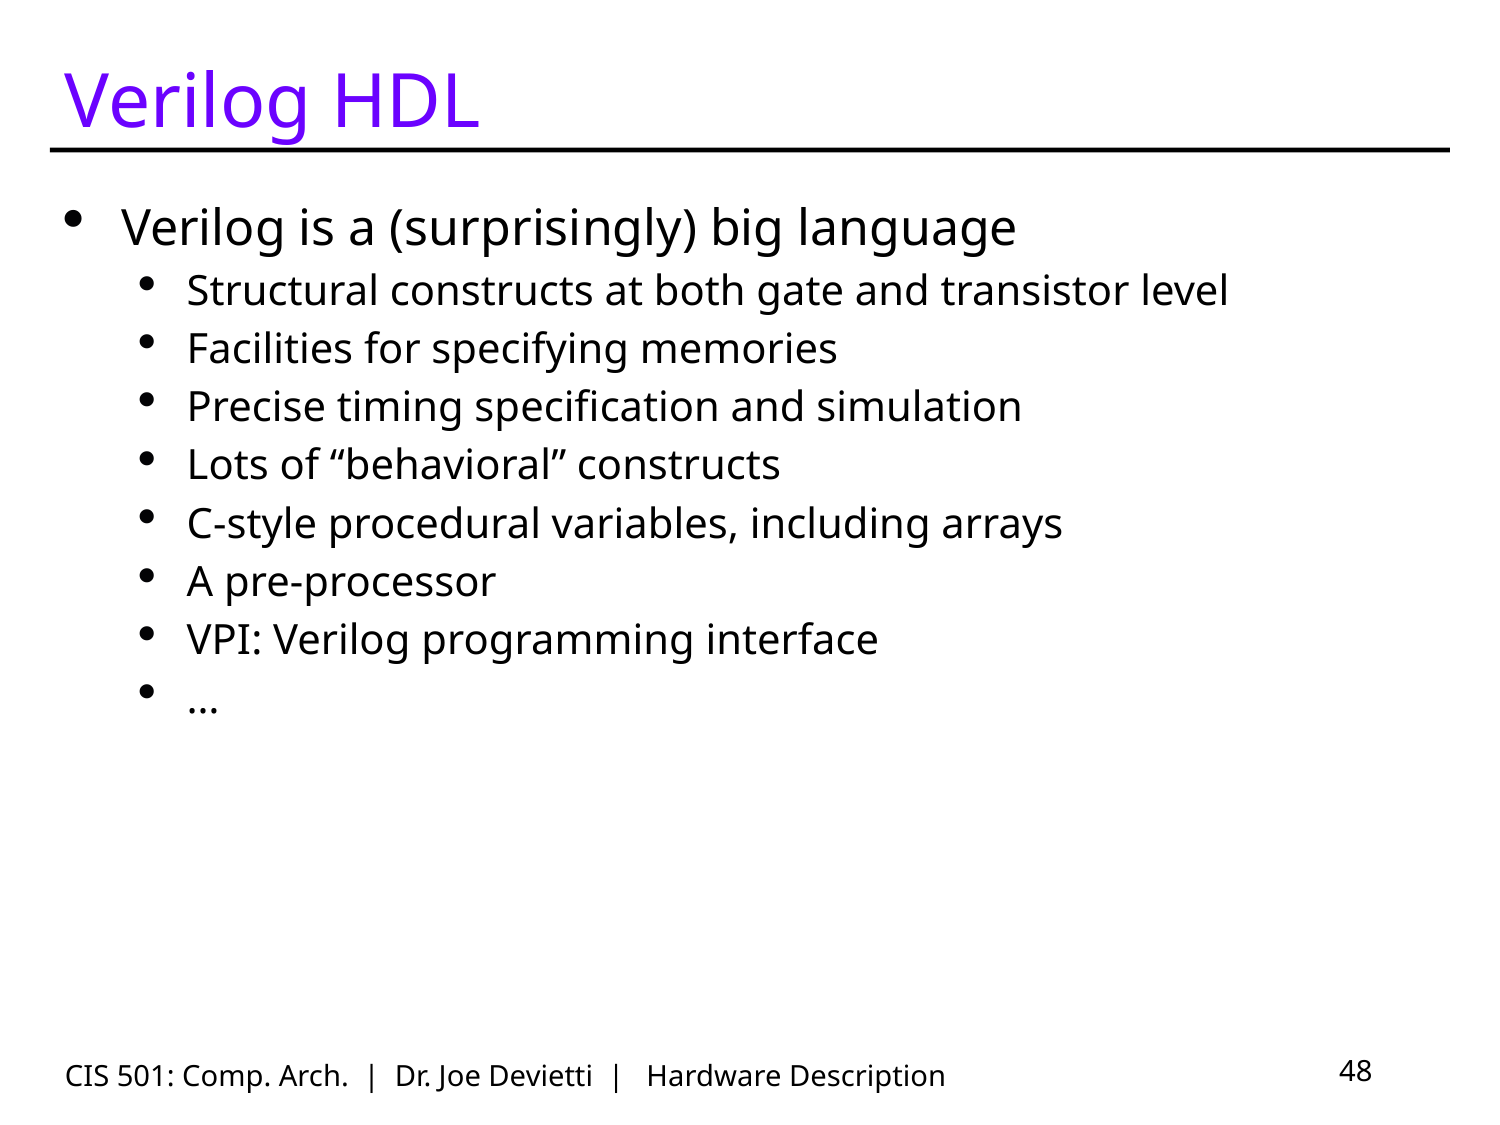

Verilog HDL
Verilog is a (surprisingly) big language
Structural constructs at both gate and transistor level
Facilities for specifying memories
Precise timing specification and simulation
Lots of “behavioral” constructs
C-style procedural variables, including arrays
A pre-processor
VPI: Verilog programming interface
…
CIS 501: Comp. Arch. | Dr. Joe Devietti | Hardware Description